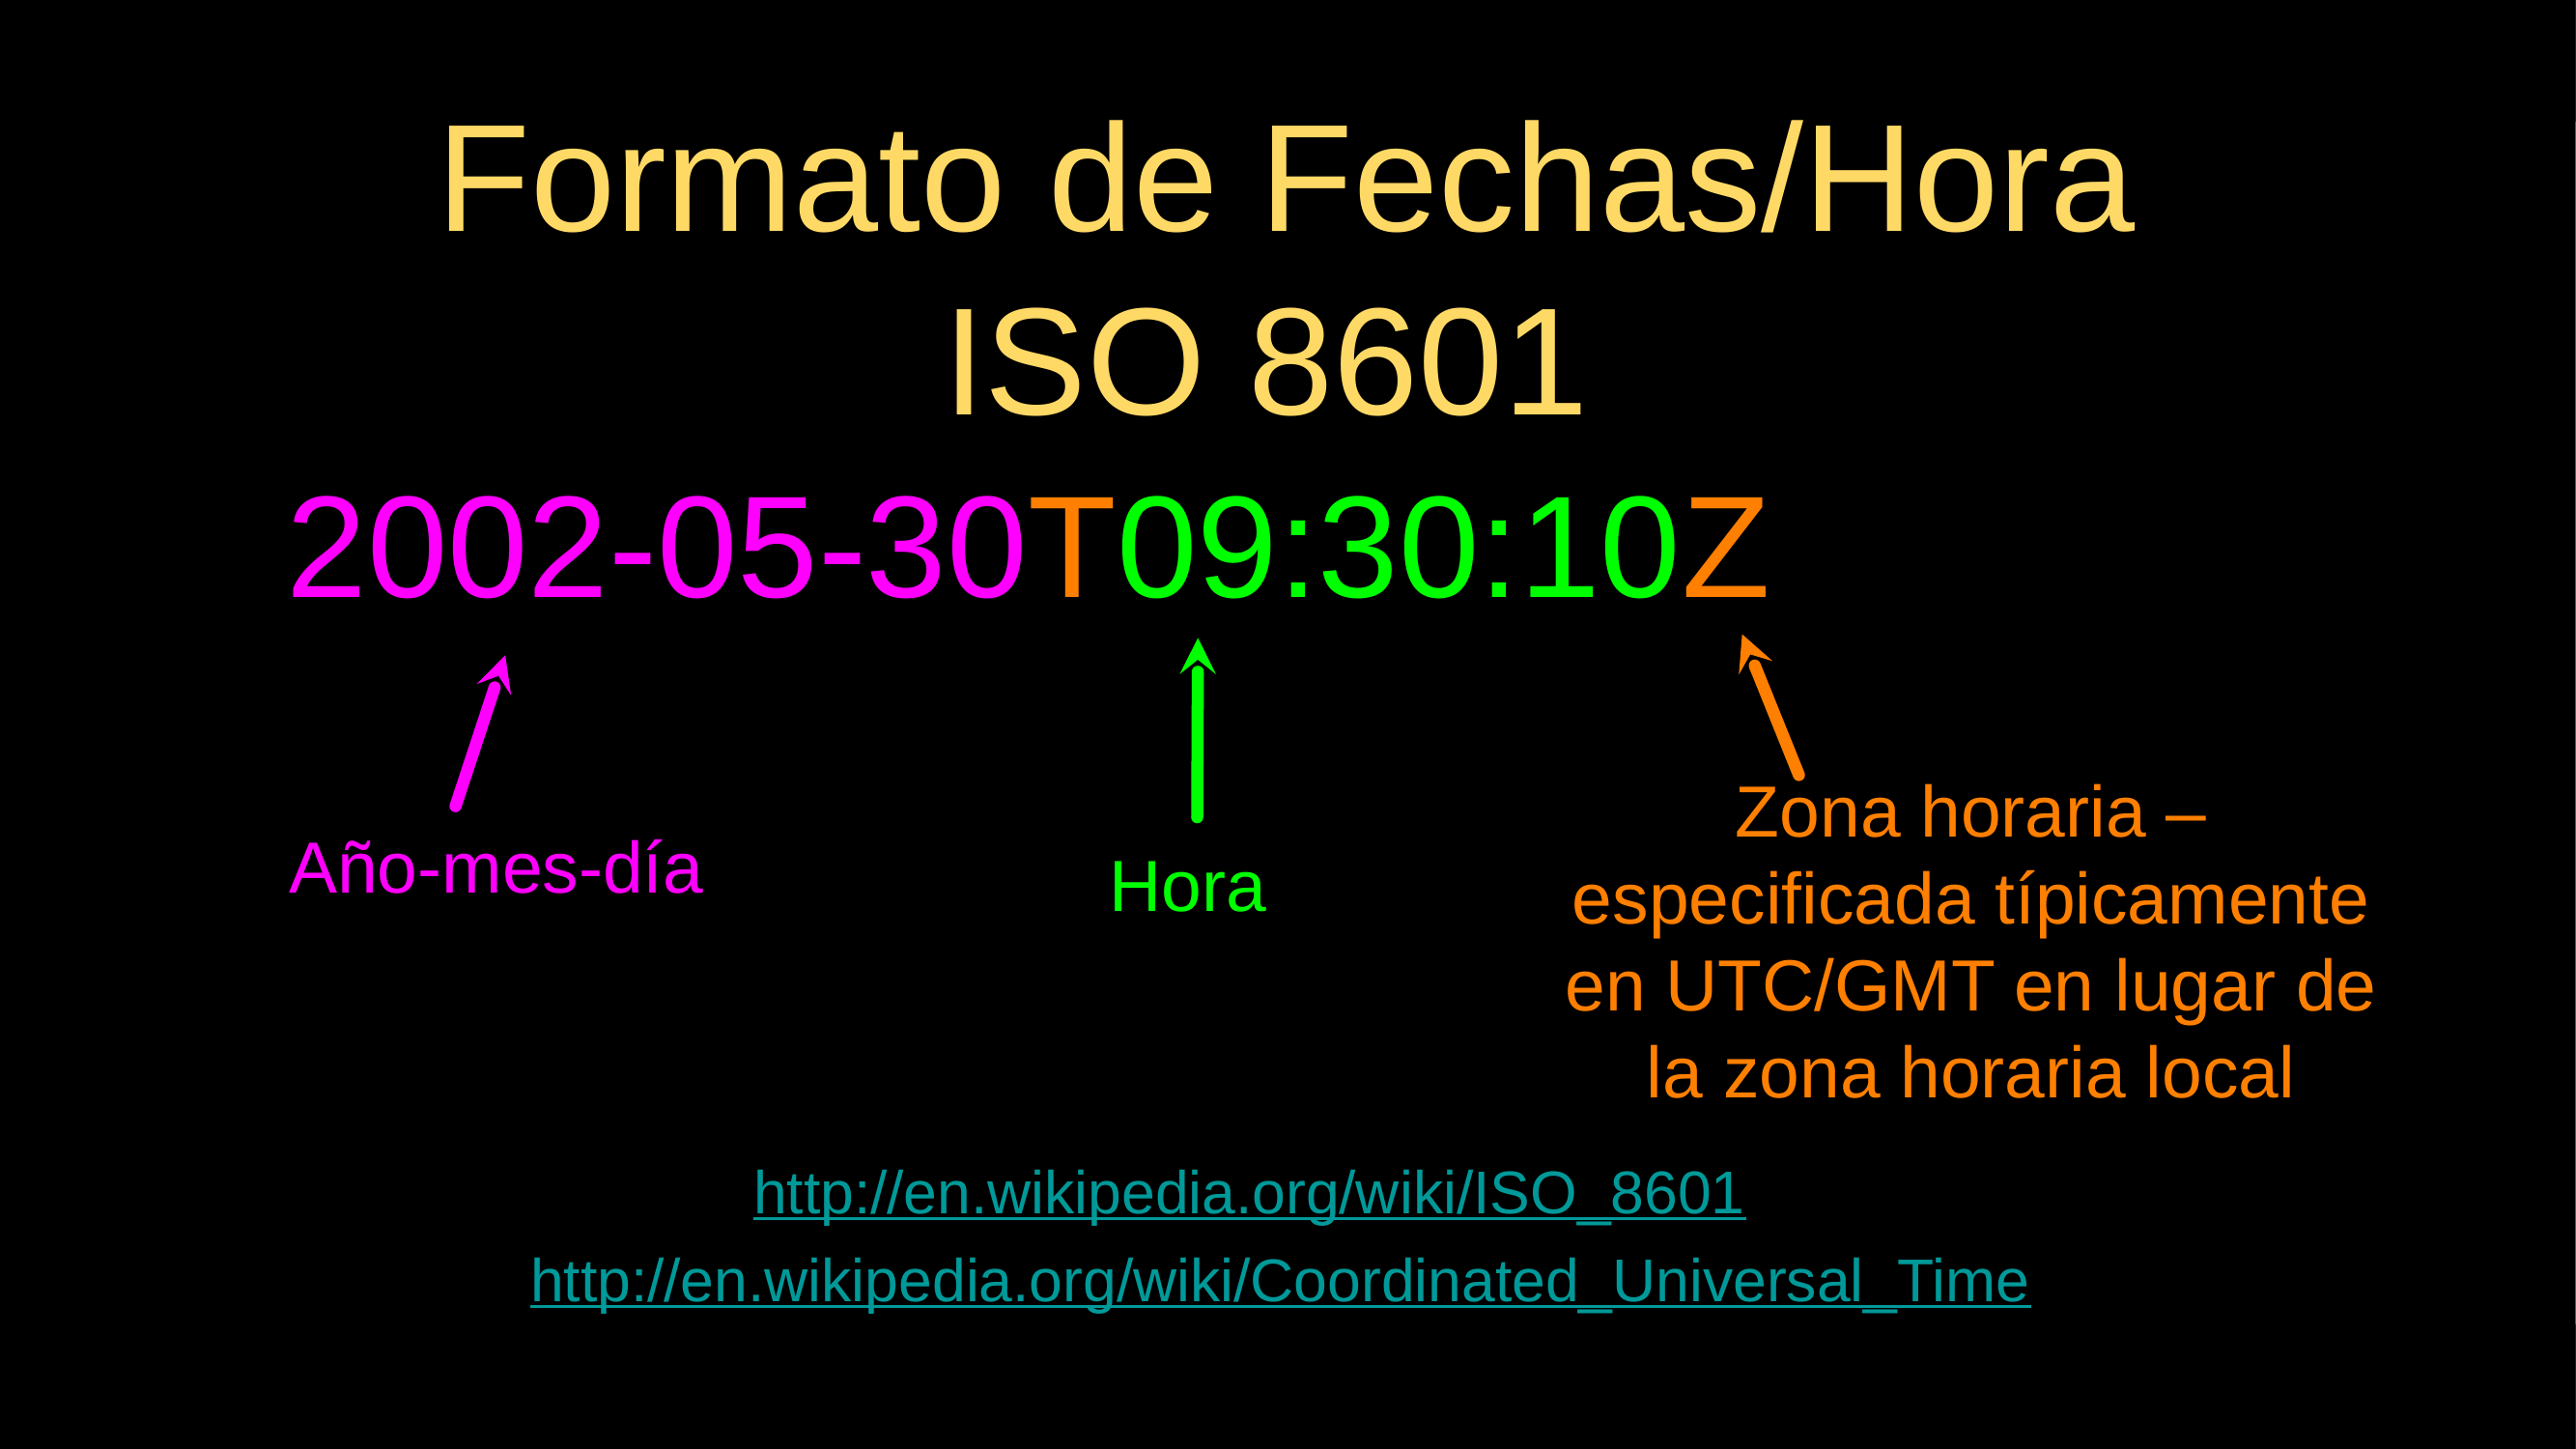

# Formato de Fechas/Hora ISO 8601
2002-05-30T09:30:10Z
Zona horaria – especificada típicamente en UTC/GMT en lugar de la zona horaria local
Año-mes-día
Hora
http://en.wikipedia.org/wiki/ISO_8601
http://en.wikipedia.org/wiki/Coordinated_Universal_Time